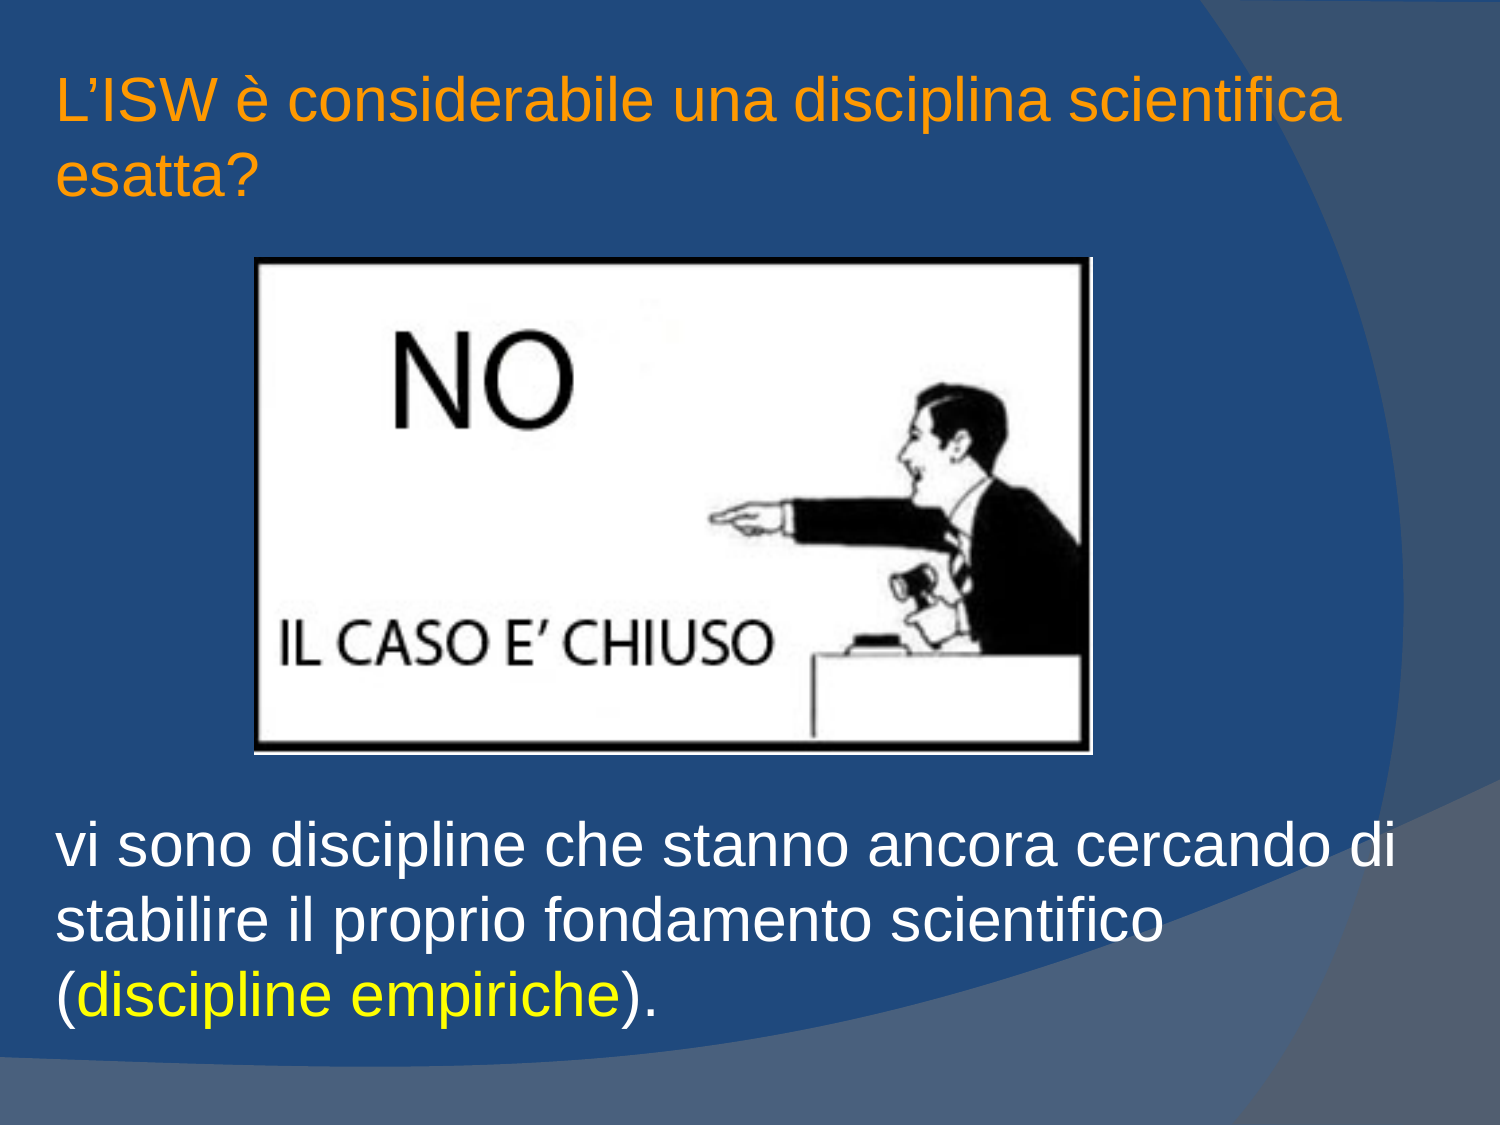

L’ISW è considerabile una disciplina scientifica esatta?
vi sono discipline che stanno ancora cercando di stabilire il proprio fondamento scientifico (discipline empiriche).